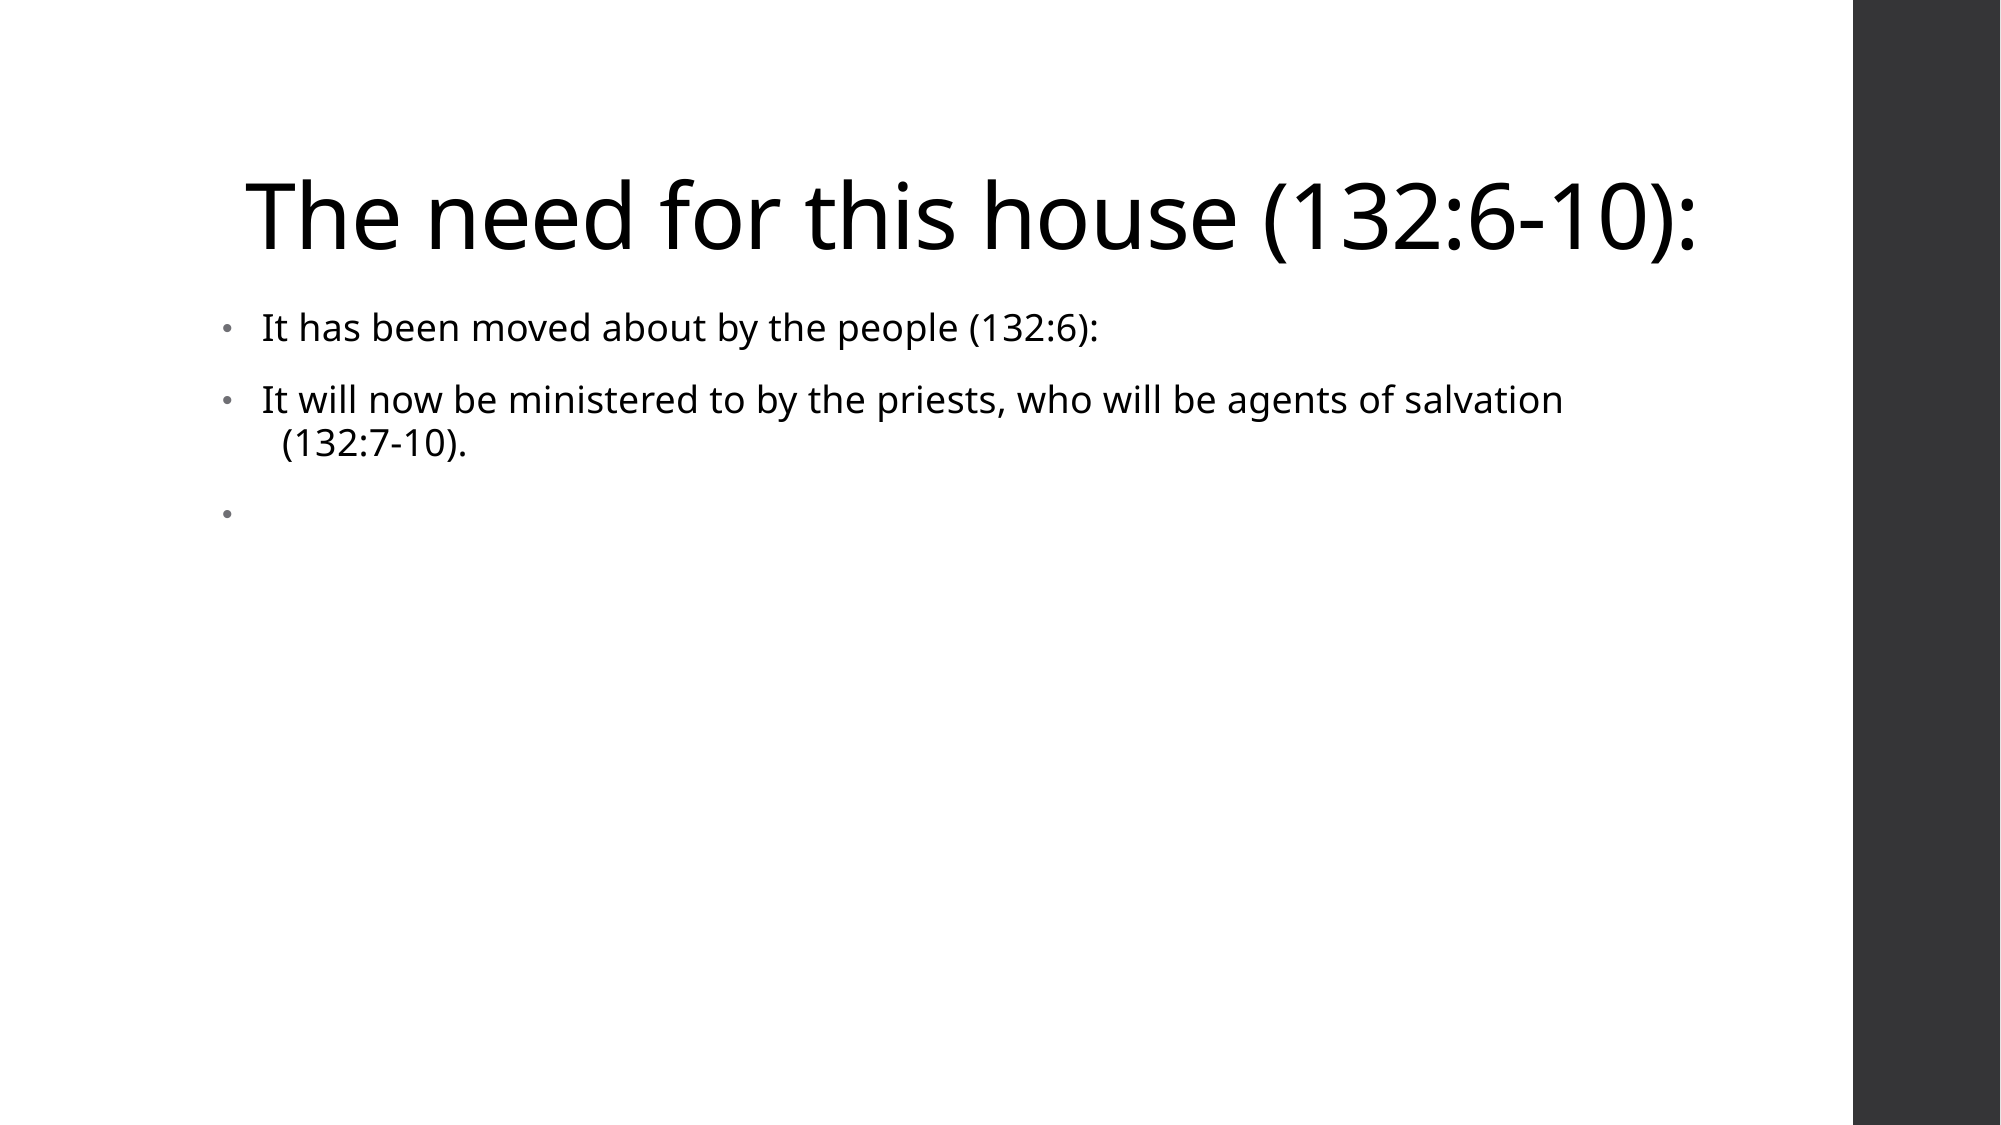

# The need for this house (132:6-10):
 It has been moved about by the people (132:6):
 It will now be ministered to by the priests, who will be agents of salvation (132:7-10).